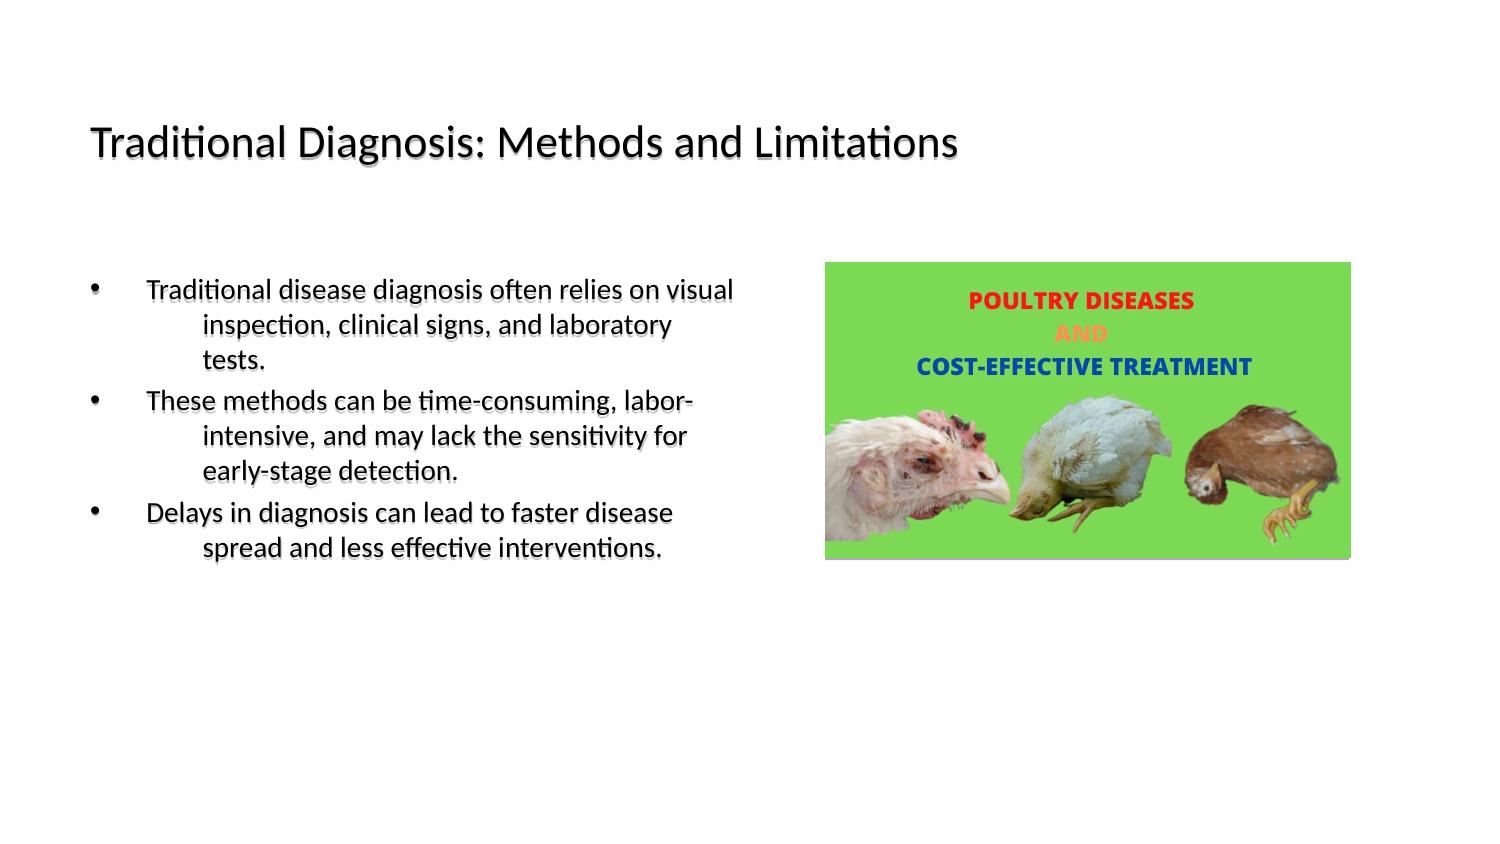

# Traditional Diagnosis: Methods and Limitations
Traditional disease diagnosis often relies on visual inspection, clinical signs, and laboratory tests.
These methods can be time-consuming, labor-intensive, and may lack the sensitivity for early-stage detection.
Delays in diagnosis can lead to faster disease spread and less effective interventions.